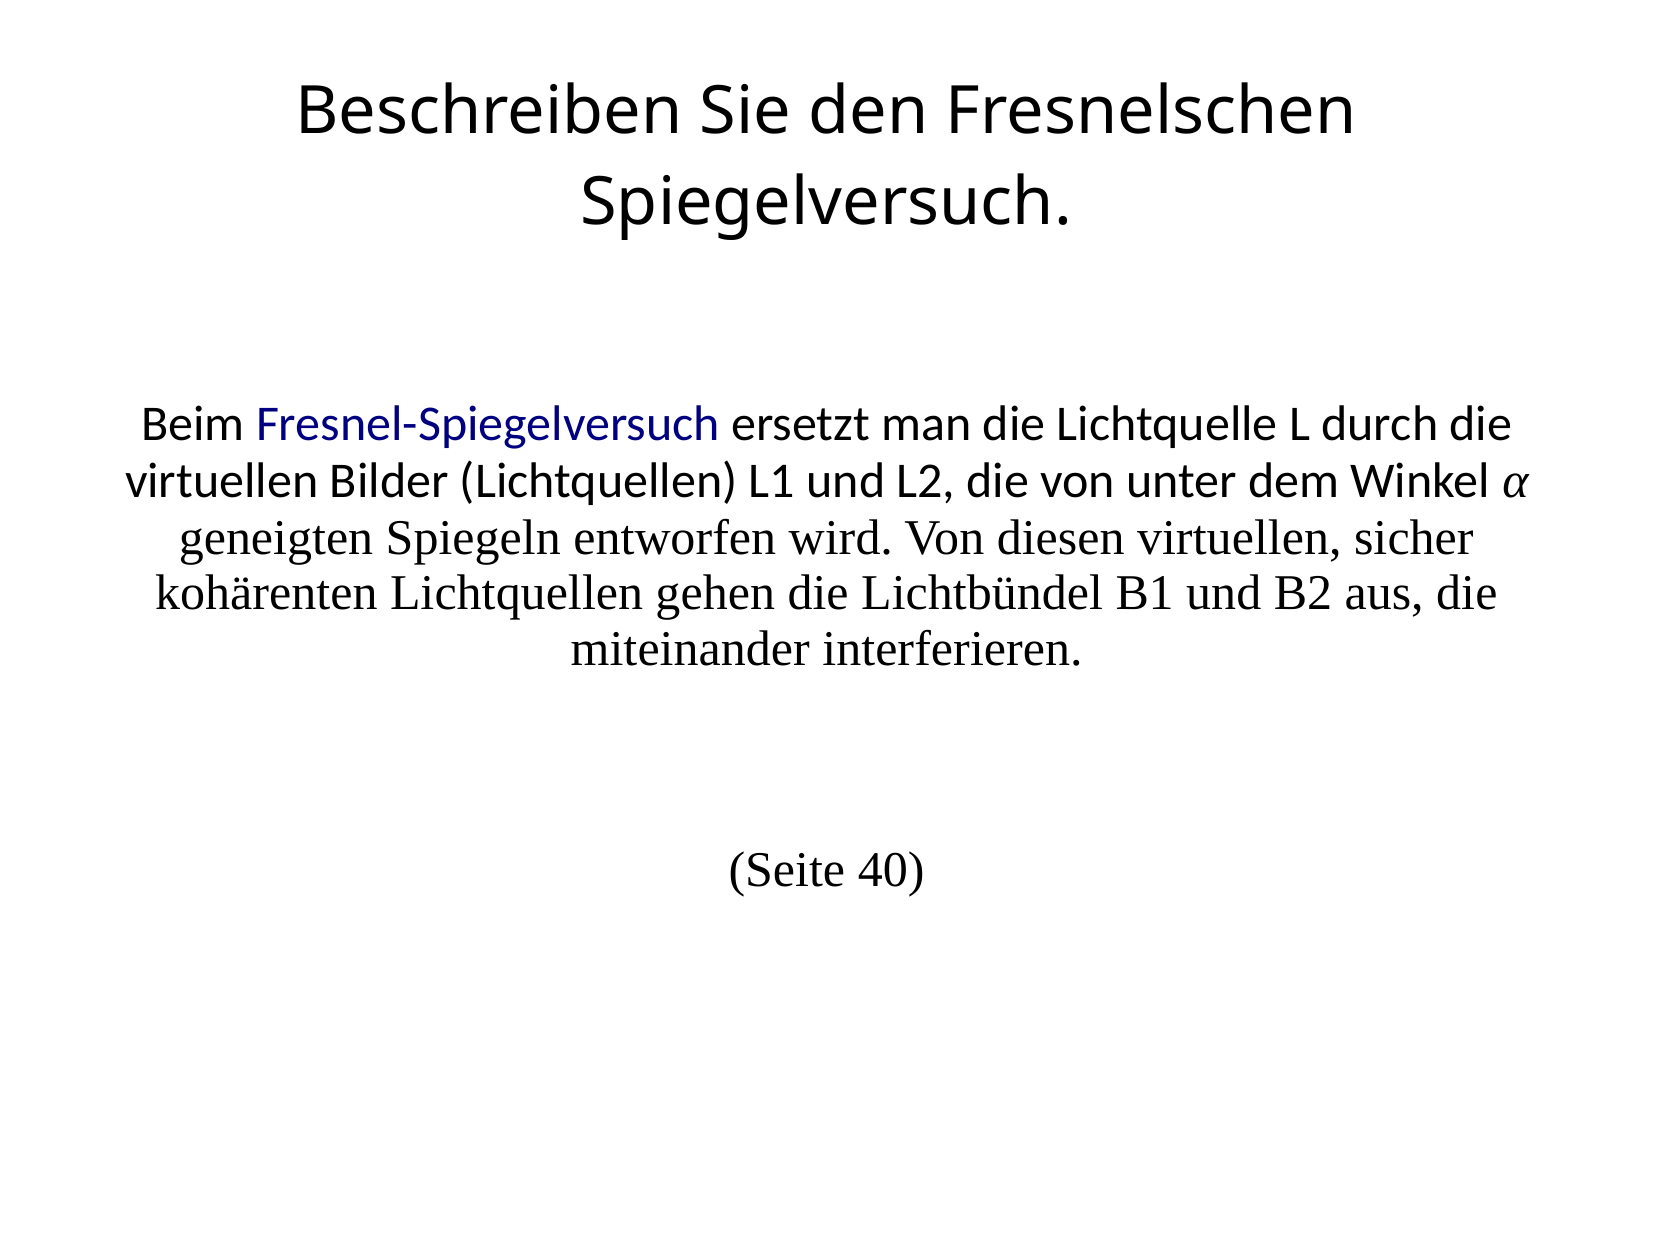

# Beschreiben Sie den Fresnelschen Spiegelversuch.
Beim Fresnel-Spiegelversuch ersetzt man die Lichtquelle L durch die virtuellen Bilder (Lichtquellen) L1 und L2, die von unter dem Winkel α geneigten Spiegeln entworfen wird. Von diesen virtuellen, sicher kohärenten Lichtquellen gehen die Lichtbündel B1 und B2 aus, die miteinander interferieren.
(Seite 40)